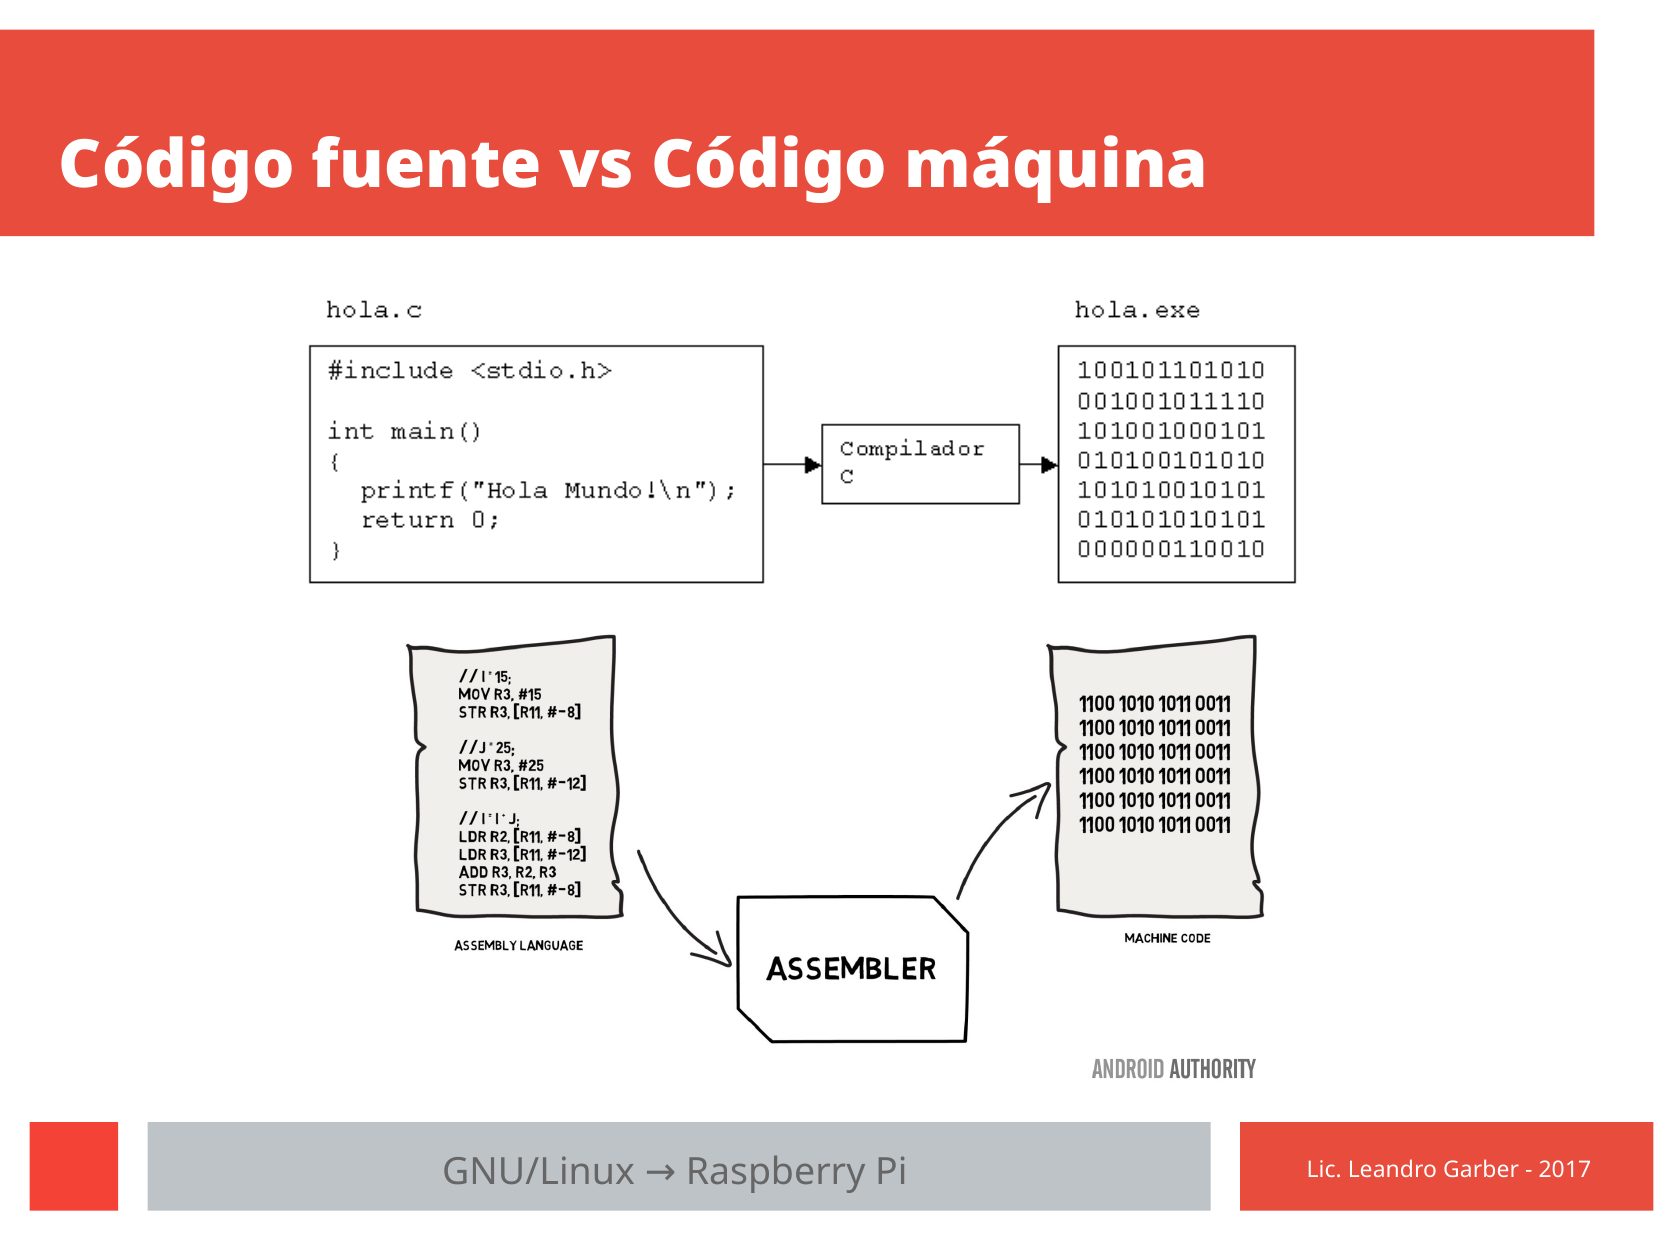

# Código fuente vs Código máquina
GNU/Linux → Raspberry Pi
Lic. Leandro Garber - 2017